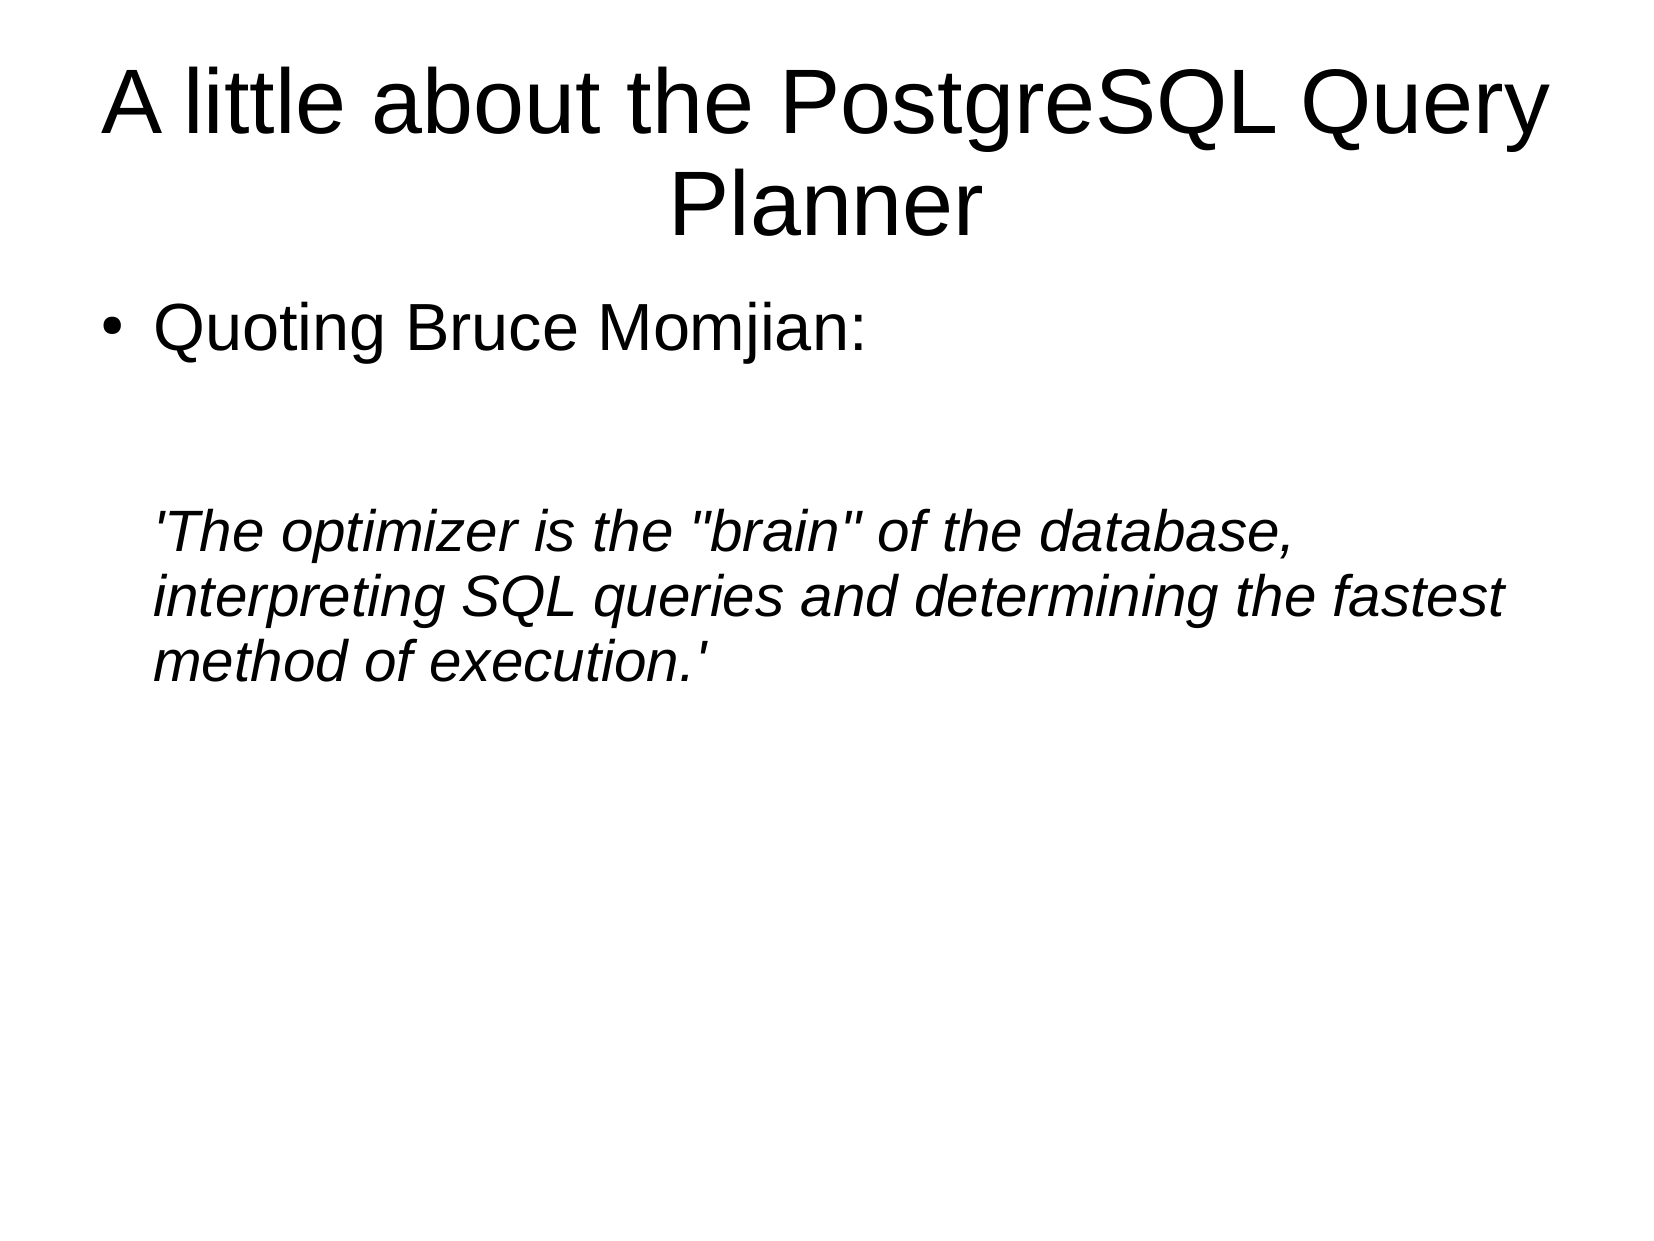

# A little about the PostgreSQL Query Planner
Quoting Bruce Momjian:
'The optimizer is the "brain" of the database, interpreting SQL queries and determining the fastest method of execution.'